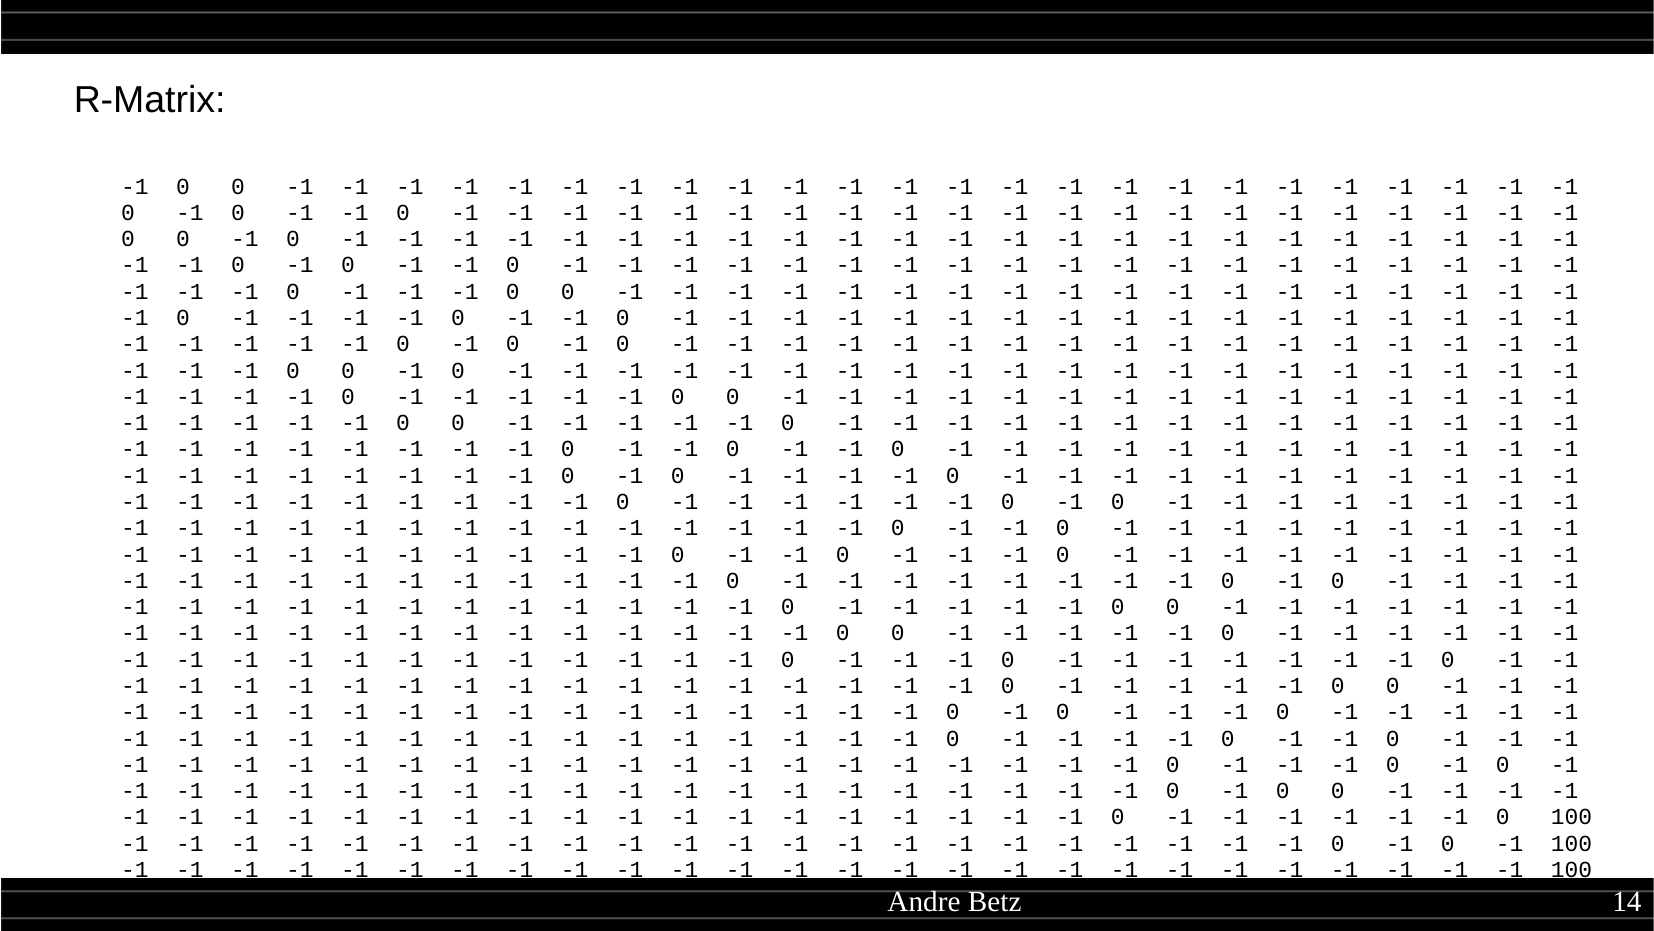

R-Matrix:
-1 0 0 -1 -1 -1 -1 -1 -1 -1 -1 -1 -1 -1 -1 -1 -1 -1 -1 -1 -1 -1 -1 -1 -1 -1 -1
0 -1 0 -1 -1 0 -1 -1 -1 -1 -1 -1 -1 -1 -1 -1 -1 -1 -1 -1 -1 -1 -1 -1 -1 -1 -1
0 0 -1 0 -1 -1 -1 -1 -1 -1 -1 -1 -1 -1 -1 -1 -1 -1 -1 -1 -1 -1 -1 -1 -1 -1 -1
-1 -1 0 -1 0 -1 -1 0 -1 -1 -1 -1 -1 -1 -1 -1 -1 -1 -1 -1 -1 -1 -1 -1 -1 -1 -1
-1 -1 -1 0 -1 -1 -1 0 0 -1 -1 -1 -1 -1 -1 -1 -1 -1 -1 -1 -1 -1 -1 -1 -1 -1 -1
-1 0 -1 -1 -1 -1 0 -1 -1 0 -1 -1 -1 -1 -1 -1 -1 -1 -1 -1 -1 -1 -1 -1 -1 -1 -1
-1 -1 -1 -1 -1 0 -1 0 -1 0 -1 -1 -1 -1 -1 -1 -1 -1 -1 -1 -1 -1 -1 -1 -1 -1 -1
-1 -1 -1 0 0 -1 0 -1 -1 -1 -1 -1 -1 -1 -1 -1 -1 -1 -1 -1 -1 -1 -1 -1 -1 -1 -1
-1 -1 -1 -1 0 -1 -1 -1 -1 -1 0 0 -1 -1 -1 -1 -1 -1 -1 -1 -1 -1 -1 -1 -1 -1 -1
-1 -1 -1 -1 -1 0 0 -1 -1 -1 -1 -1 0 -1 -1 -1 -1 -1 -1 -1 -1 -1 -1 -1 -1 -1 -1
-1 -1 -1 -1 -1 -1 -1 -1 0 -1 -1 0 -1 -1 0 -1 -1 -1 -1 -1 -1 -1 -1 -1 -1 -1 -1
-1 -1 -1 -1 -1 -1 -1 -1 0 -1 0 -1 -1 -1 -1 0 -1 -1 -1 -1 -1 -1 -1 -1 -1 -1 -1
-1 -1 -1 -1 -1 -1 -1 -1 -1 0 -1 -1 -1 -1 -1 -1 0 -1 0 -1 -1 -1 -1 -1 -1 -1 -1
-1 -1 -1 -1 -1 -1 -1 -1 -1 -1 -1 -1 -1 -1 0 -1 -1 0 -1 -1 -1 -1 -1 -1 -1 -1 -1
-1 -1 -1 -1 -1 -1 -1 -1 -1 -1 0 -1 -1 0 -1 -1 -1 0 -1 -1 -1 -1 -1 -1 -1 -1 -1
-1 -1 -1 -1 -1 -1 -1 -1 -1 -1 -1 0 -1 -1 -1 -1 -1 -1 -1 -1 0 -1 0 -1 -1 -1 -1
-1 -1 -1 -1 -1 -1 -1 -1 -1 -1 -1 -1 0 -1 -1 -1 -1 -1 0 0 -1 -1 -1 -1 -1 -1 -1
-1 -1 -1 -1 -1 -1 -1 -1 -1 -1 -1 -1 -1 0 0 -1 -1 -1 -1 -1 0 -1 -1 -1 -1 -1 -1
-1 -1 -1 -1 -1 -1 -1 -1 -1 -1 -1 -1 0 -1 -1 -1 0 -1 -1 -1 -1 -1 -1 -1 0 -1 -1
-1 -1 -1 -1 -1 -1 -1 -1 -1 -1 -1 -1 -1 -1 -1 -1 0 -1 -1 -1 -1 -1 0 0 -1 -1 -1
-1 -1 -1 -1 -1 -1 -1 -1 -1 -1 -1 -1 -1 -1 -1 0 -1 0 -1 -1 -1 0 -1 -1 -1 -1 -1
-1 -1 -1 -1 -1 -1 -1 -1 -1 -1 -1 -1 -1 -1 -1 0 -1 -1 -1 -1 0 -1 -1 0 -1 -1 -1
-1 -1 -1 -1 -1 -1 -1 -1 -1 -1 -1 -1 -1 -1 -1 -1 -1 -1 -1 0 -1 -1 -1 0 -1 0 -1
-1 -1 -1 -1 -1 -1 -1 -1 -1 -1 -1 -1 -1 -1 -1 -1 -1 -1 -1 0 -1 0 0 -1 -1 -1 -1
-1 -1 -1 -1 -1 -1 -1 -1 -1 -1 -1 -1 -1 -1 -1 -1 -1 -1 0 -1 -1 -1 -1 -1 -1 0 100
-1 -1 -1 -1 -1 -1 -1 -1 -1 -1 -1 -1 -1 -1 -1 -1 -1 -1 -1 -1 -1 -1 0 -1 0 -1 100
-1 -1 -1 -1 -1 -1 -1 -1 -1 -1 -1 -1 -1 -1 -1 -1 -1 -1 -1 -1 -1 -1 -1 -1 -1 -1 100